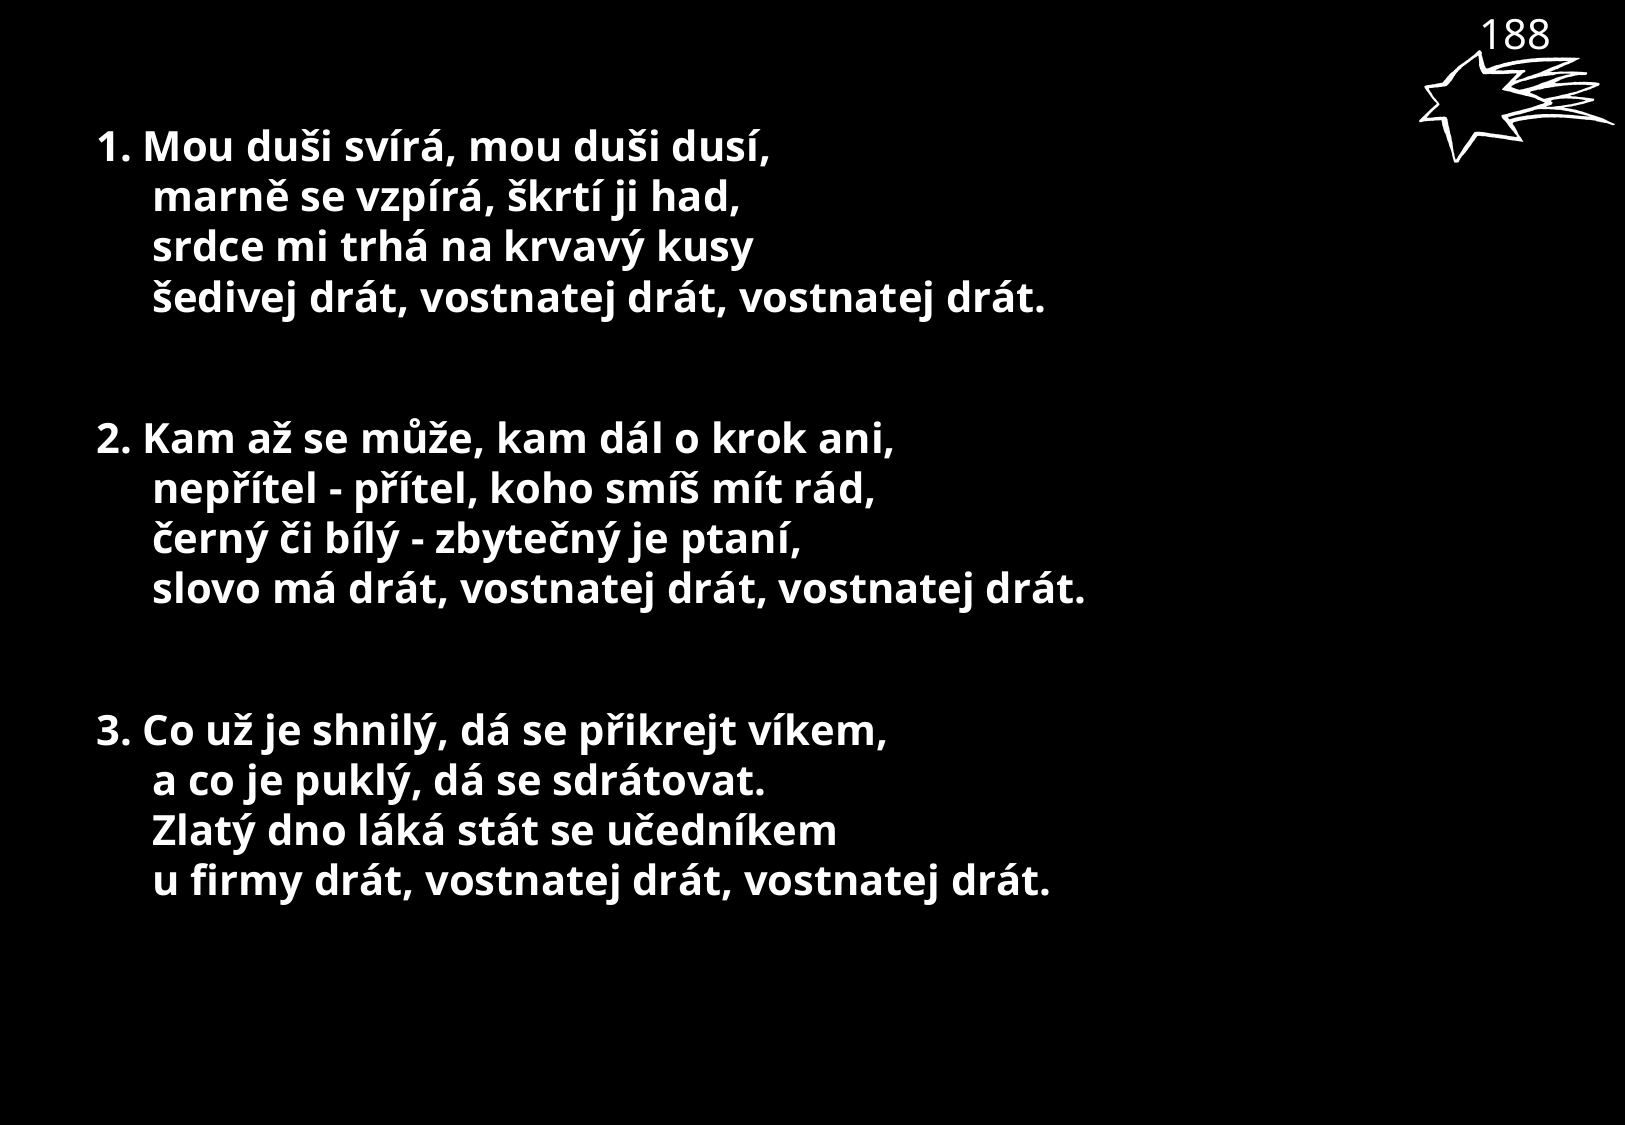

188
# 1. Mou duši svírá, mou duši dusí, marně se vzpírá, škrtí ji had, srdce mi trhá na krvavý kusy šedivej drát, vostnatej drát, vostnatej drát.
2. Kam až se může, kam dál o krok ani,
nepřítel - přítel, koho smíš mít rád,
černý či bílý - zbytečný je ptaní,
slovo má drát, vostnatej drát, vostnatej drát.
3. Co už je shnilý, dá se přikrejt víkem,
a co je puklý, dá se sdrátovat.
Zlatý dno láká stát se učedníkem
u firmy drát, vostnatej drát, vostnatej drát.